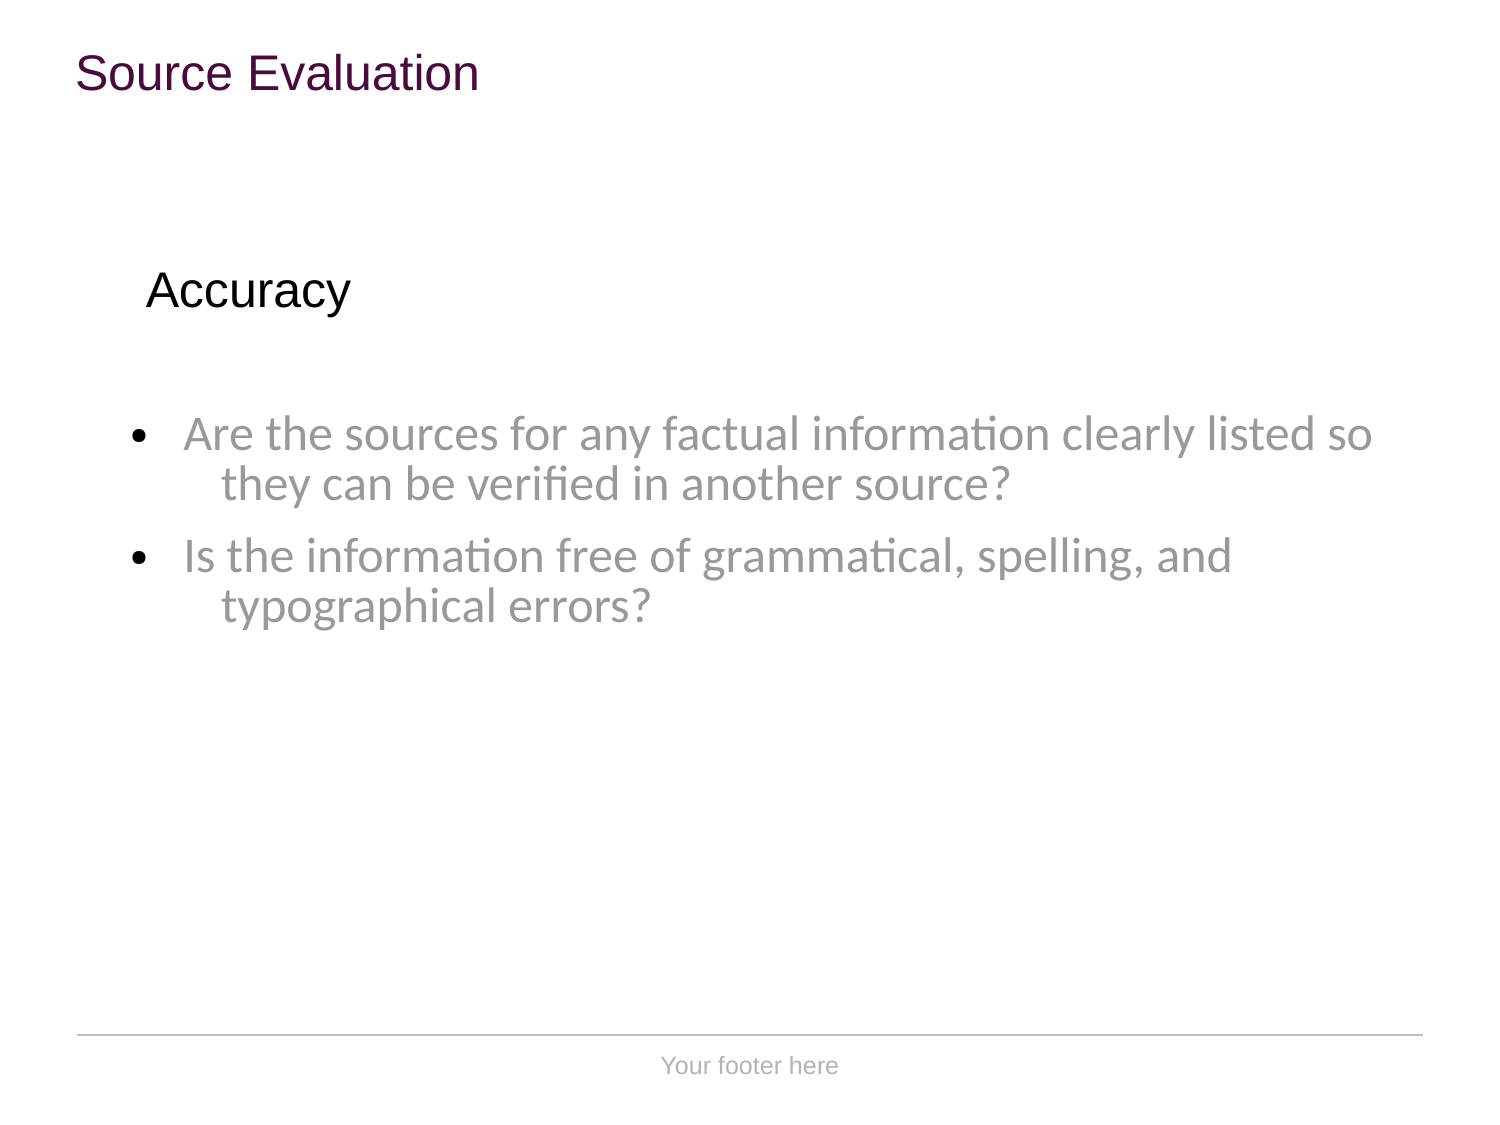

# Source Evaluation
Accuracy
Are the sources for any factual information clearly listed so they can be verified in another source?
Is the information free of grammatical, spelling, and typographical errors?
Nigerian Oil Fields